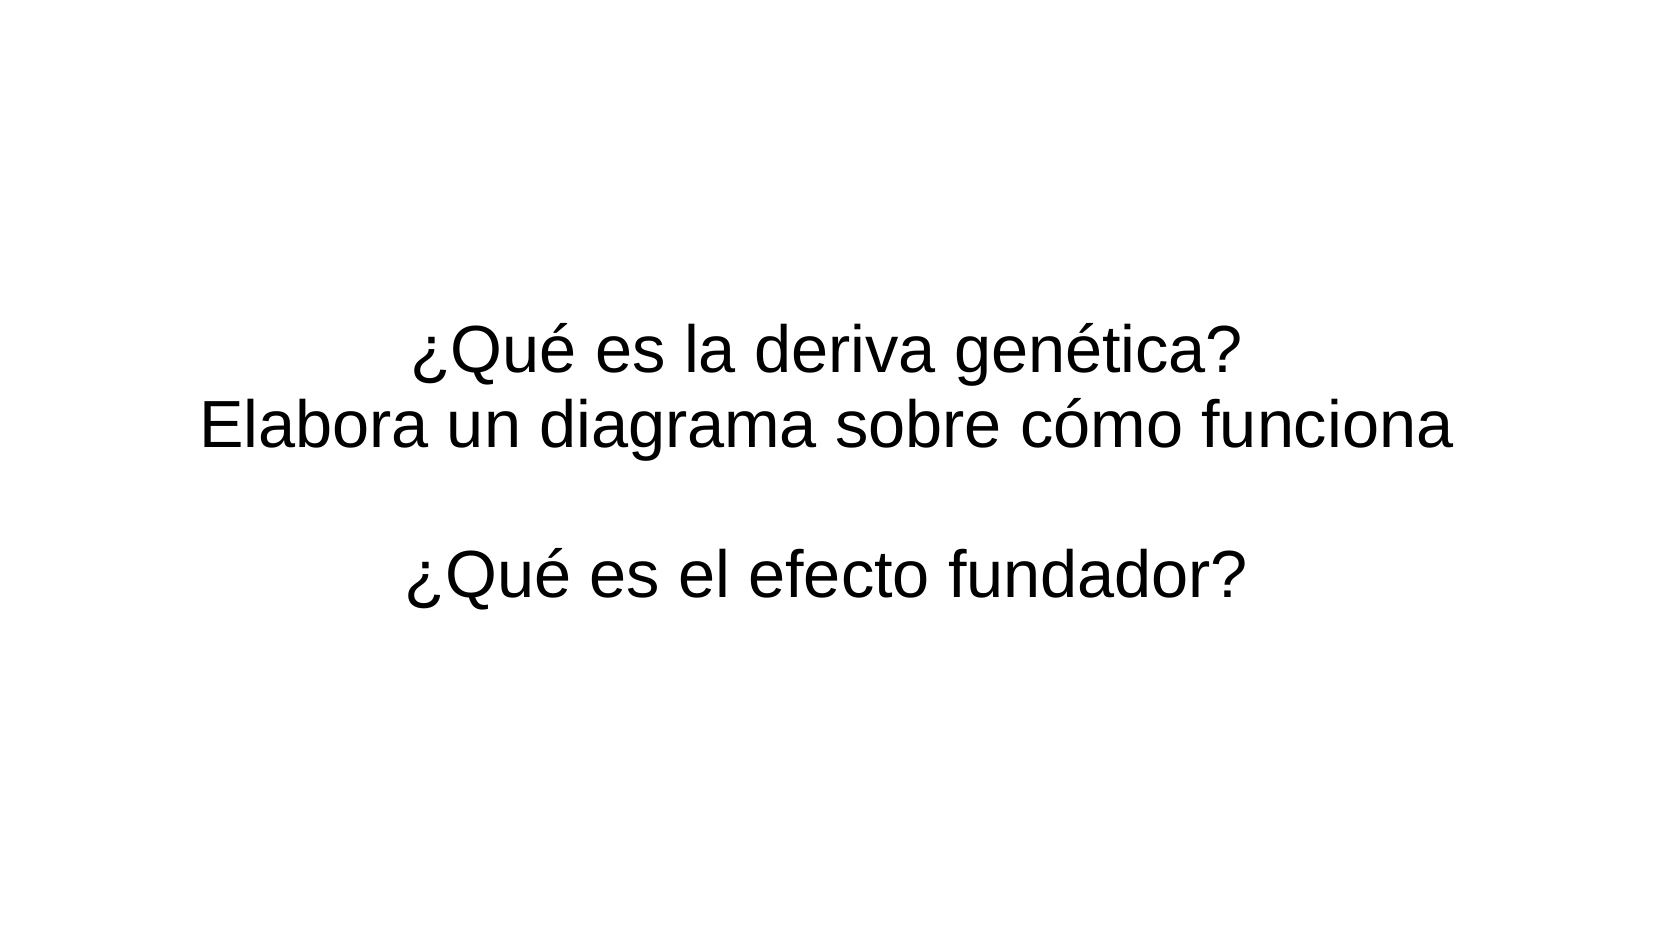

# ¿Qué es la deriva genética?
Elabora un diagrama sobre cómo funciona
¿Qué es el efecto fundador?